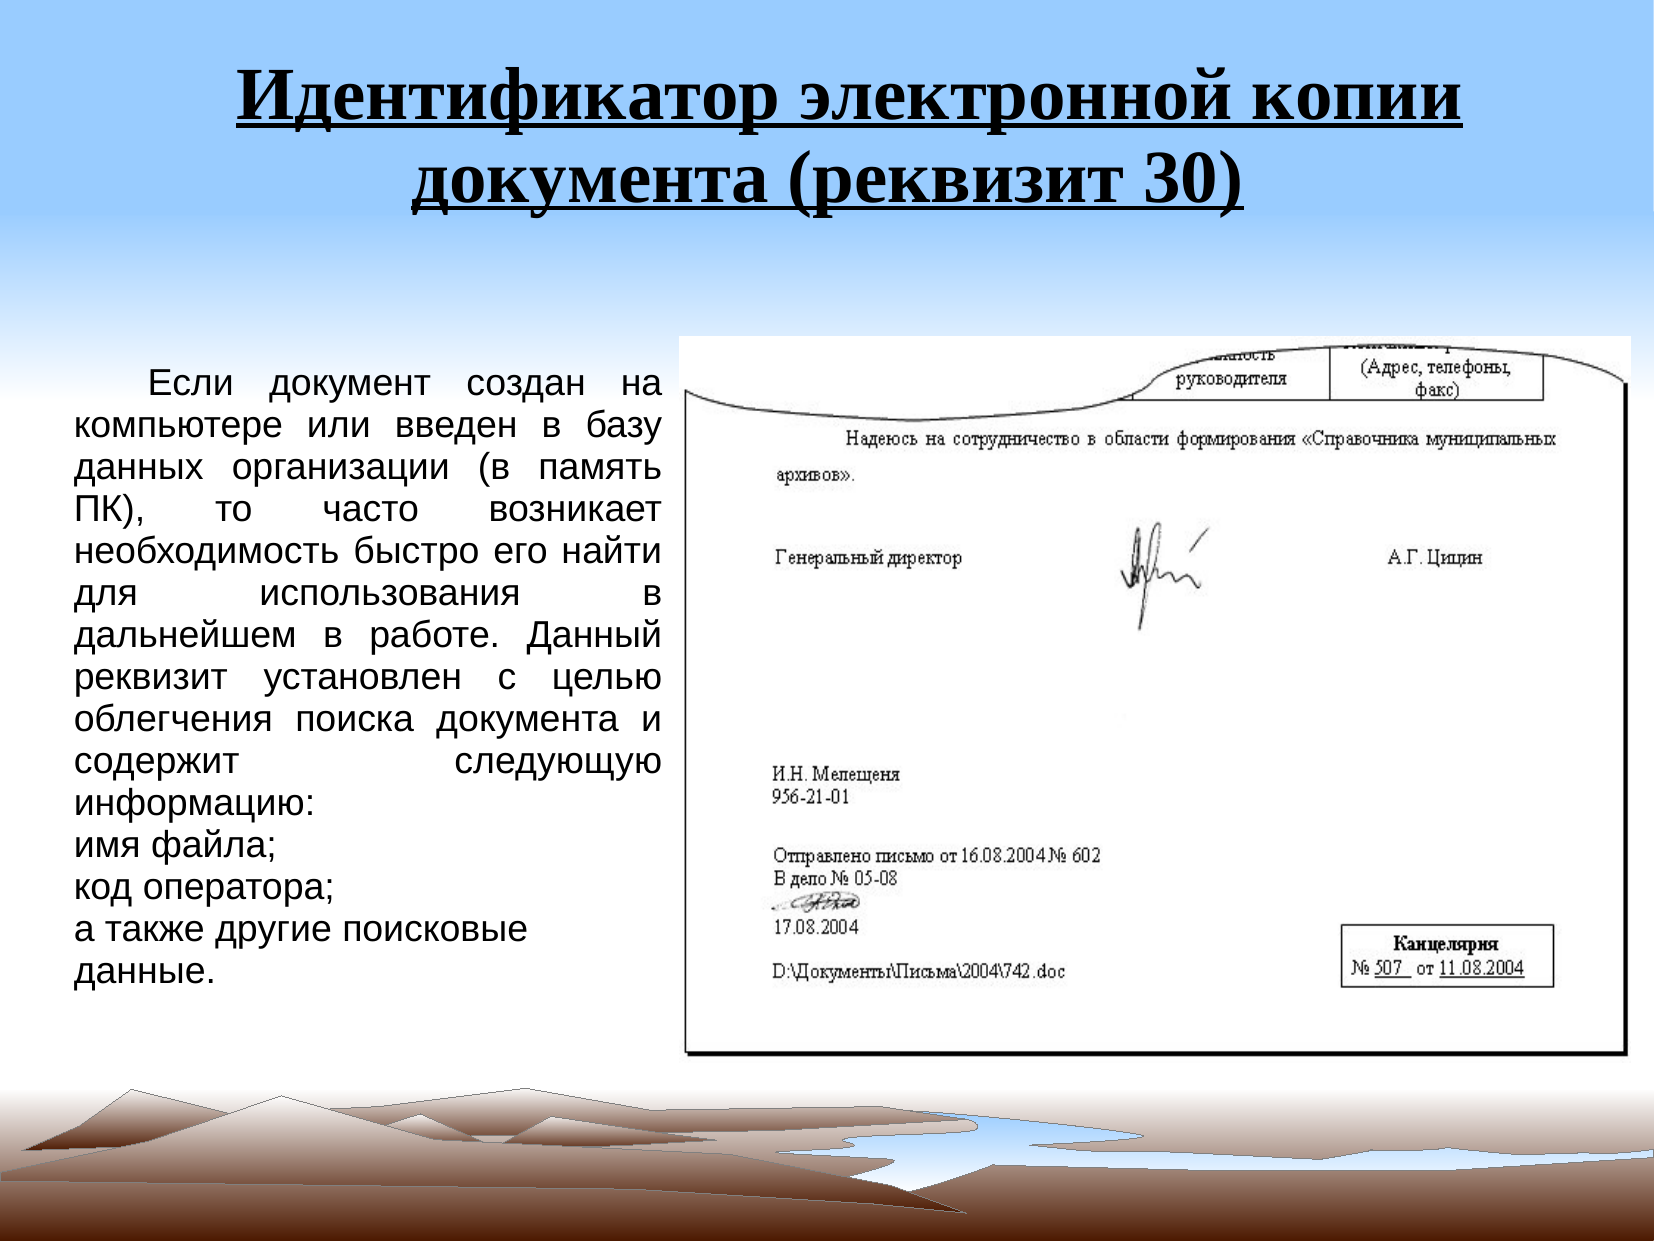

# Идентификатор электронной копии документа (реквизит 30)
	Если документ создан на компьютере или введен в базу данных организации (в память ПК), то часто возникает необходимость быстро его найти для использования в дальнейшем в работе. Данный реквизит установлен с целью облегчения поиска документа и содержит следующую информацию:
имя файла;
код оператора;
а также другие поисковые данные.